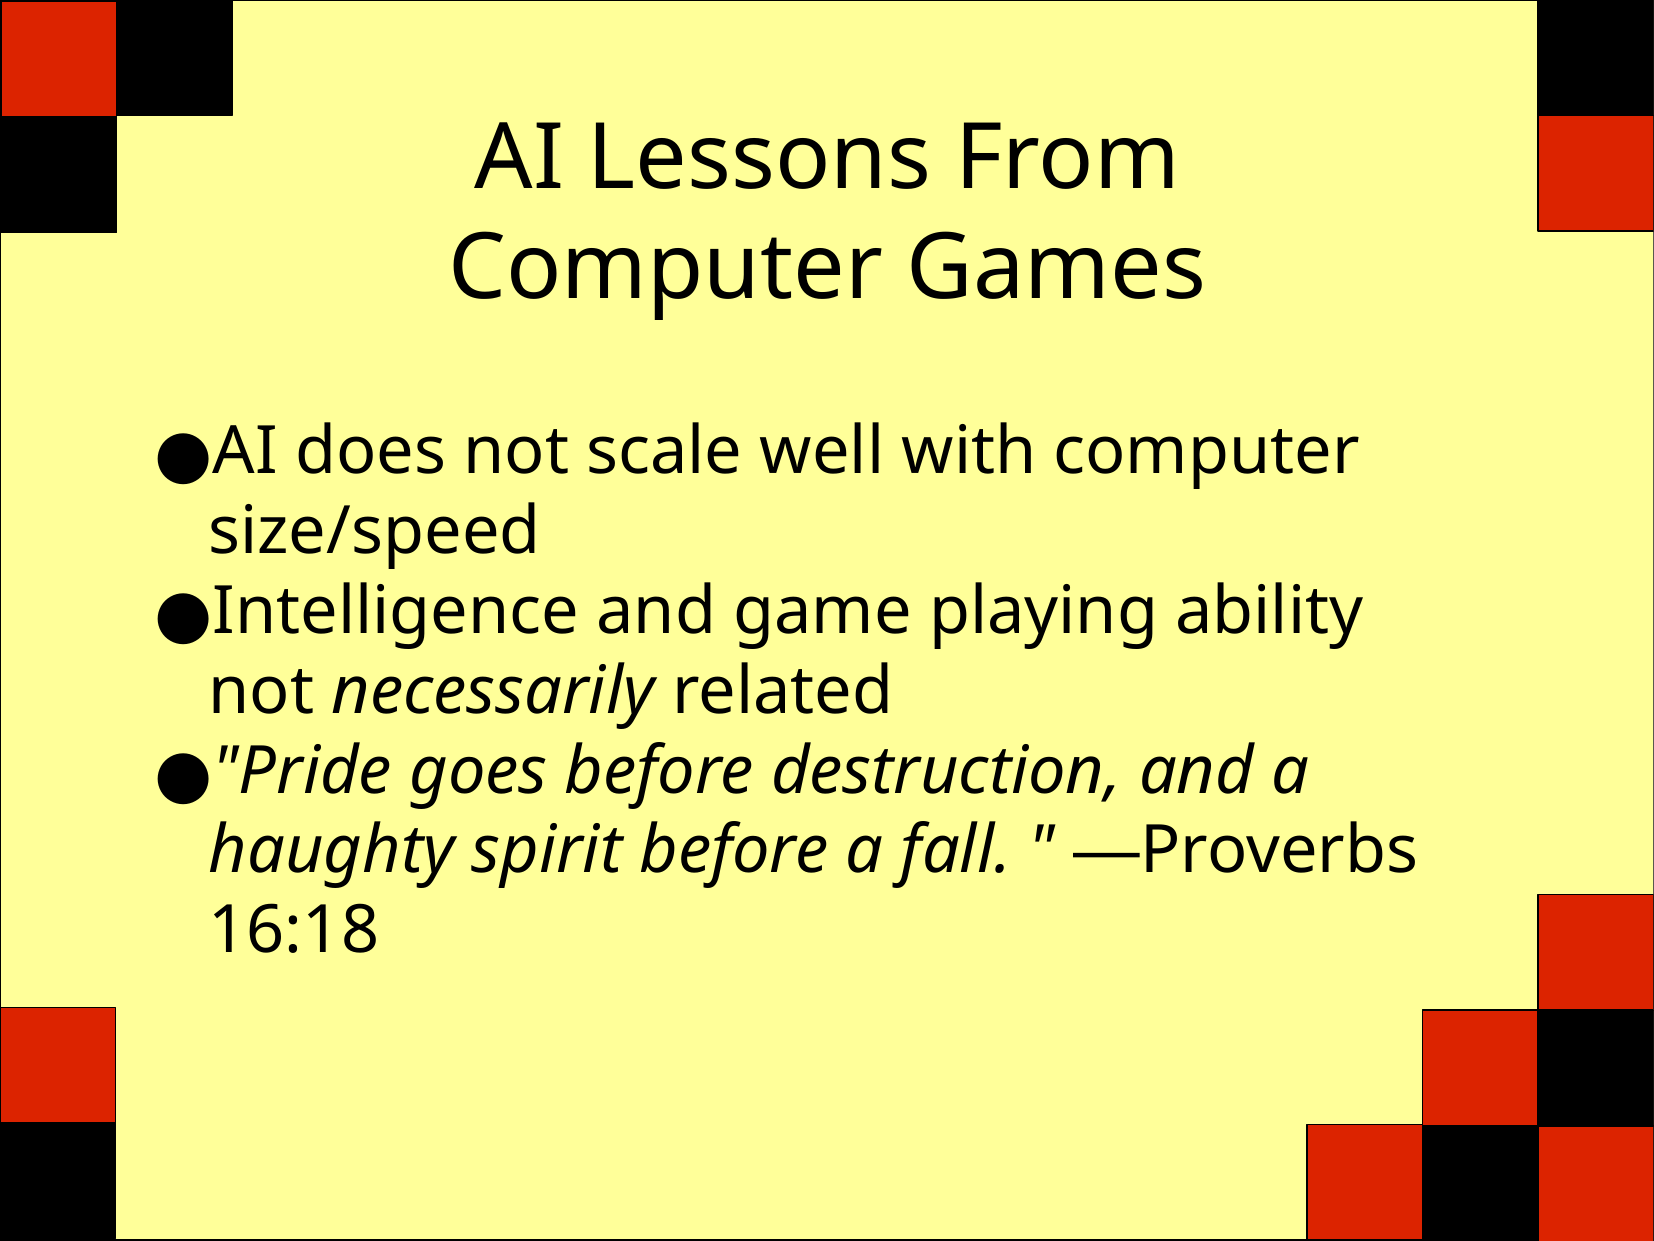

AI Lessons From
Computer Games
AI does not scale well with computer size/speed
Intelligence and game playing ability
not necessarily related
"Pride goes before destruction, and a haughty spirit before a fall. " —Proverbs 16:18